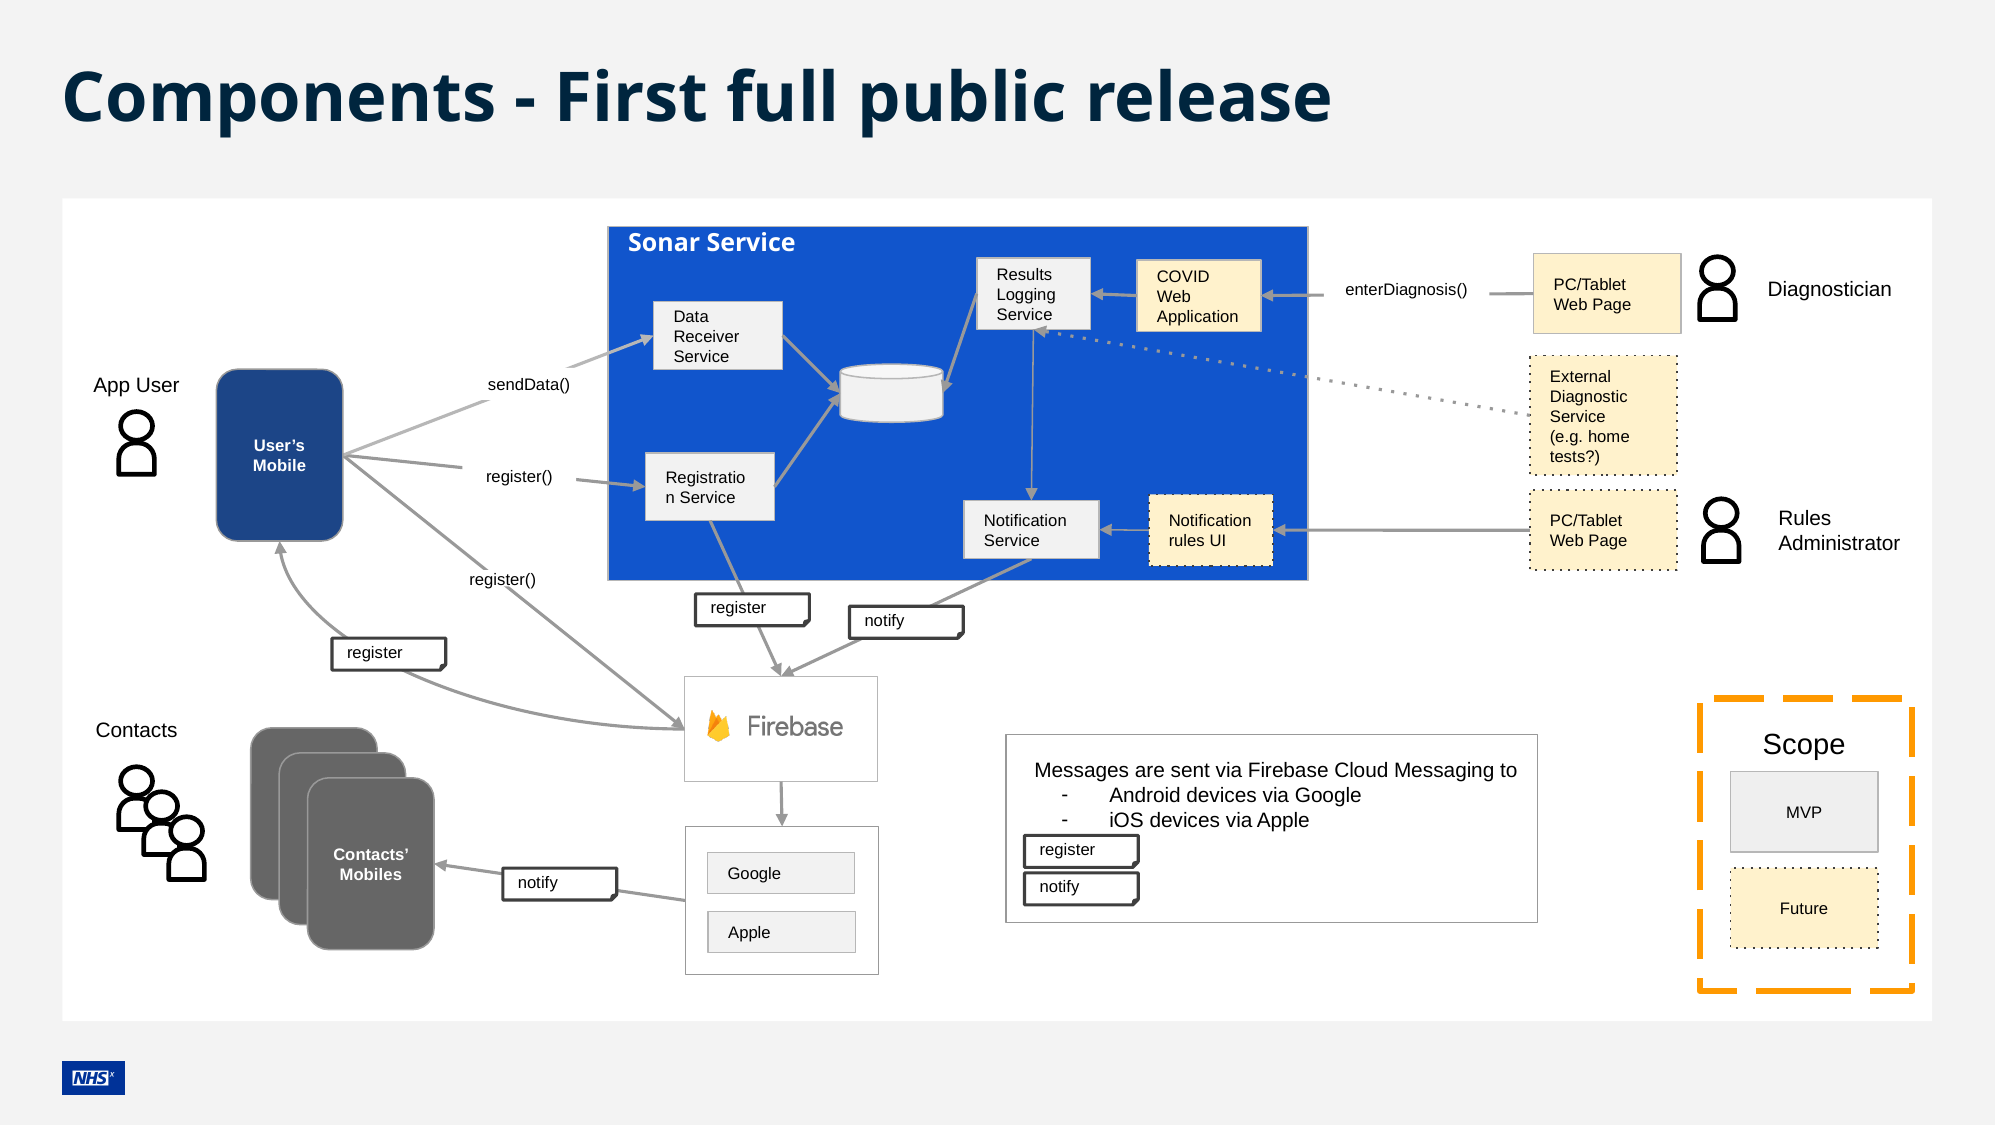

# Components - First full public release
Sonar Service
PC/Tablet
Web Page
Results Logging Service
COVID Web Application
Diagnostician
enterDiagnosis()
Data Receiver Service
External Diagnostic Service
(e.g. home tests?)
App User
sendData()
User’s Mobile
Registration Service
register()
PC/Tablet
Web Page
Notification rules UI
Notification
Service
Rules
Administrator
register()
register
notify
register
Contacts
Scope
Messages are sent via Firebase Cloud Messaging to
Android devices via Google
iOS devices via Apple
MVP
Contacts’ Mobiles
Google
Apple
register
Future
notify
notify